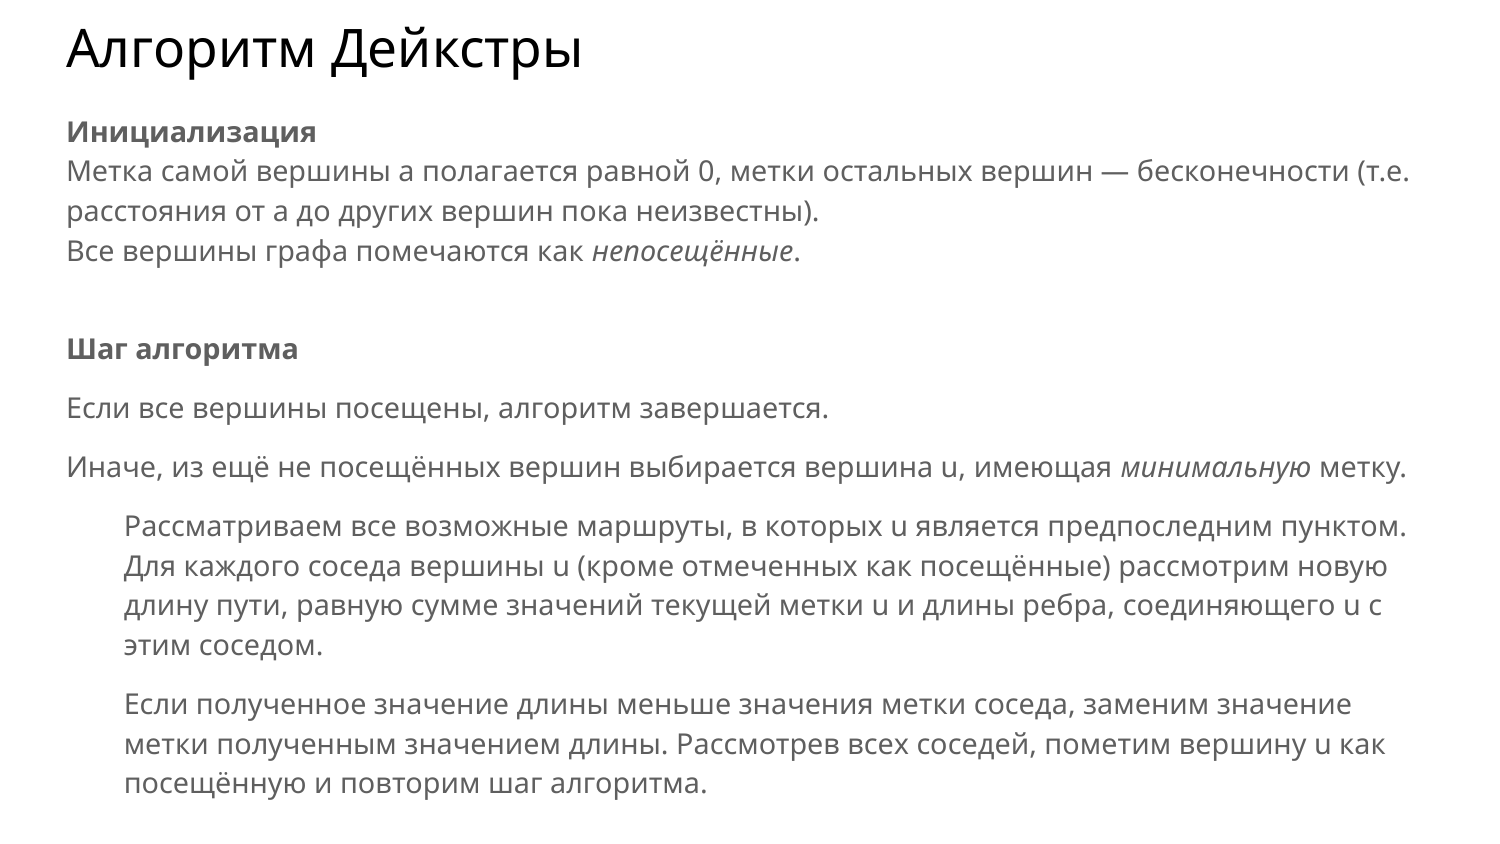

# Алгоритм Дейкстры
Инициализация
Метка самой вершины a полагается равной 0, метки остальных вершин — бесконечности (т.е. расстояния от a до других вершин пока неизвестны).
Все вершины графа помечаются как непосещённые.
Шаг алгоритма
Если все вершины посещены, алгоритм завершается.
Иначе, из ещё не посещённых вершин выбирается вершина u, имеющая минимальную метку.
Рассматриваем все возможные маршруты, в которых u является предпоследним пунктом.
Для каждого соседа вершины u (кроме отмеченных как посещённые) рассмотрим новую длину пути, равную сумме значений текущей метки u и длины ребра, соединяющего u с этим соседом.
Если полученное значение длины меньше значения метки соседа, заменим значение метки полученным значением длины. Рассмотрев всех соседей, пометим вершину u как посещённую и повторим шаг алгоритма.